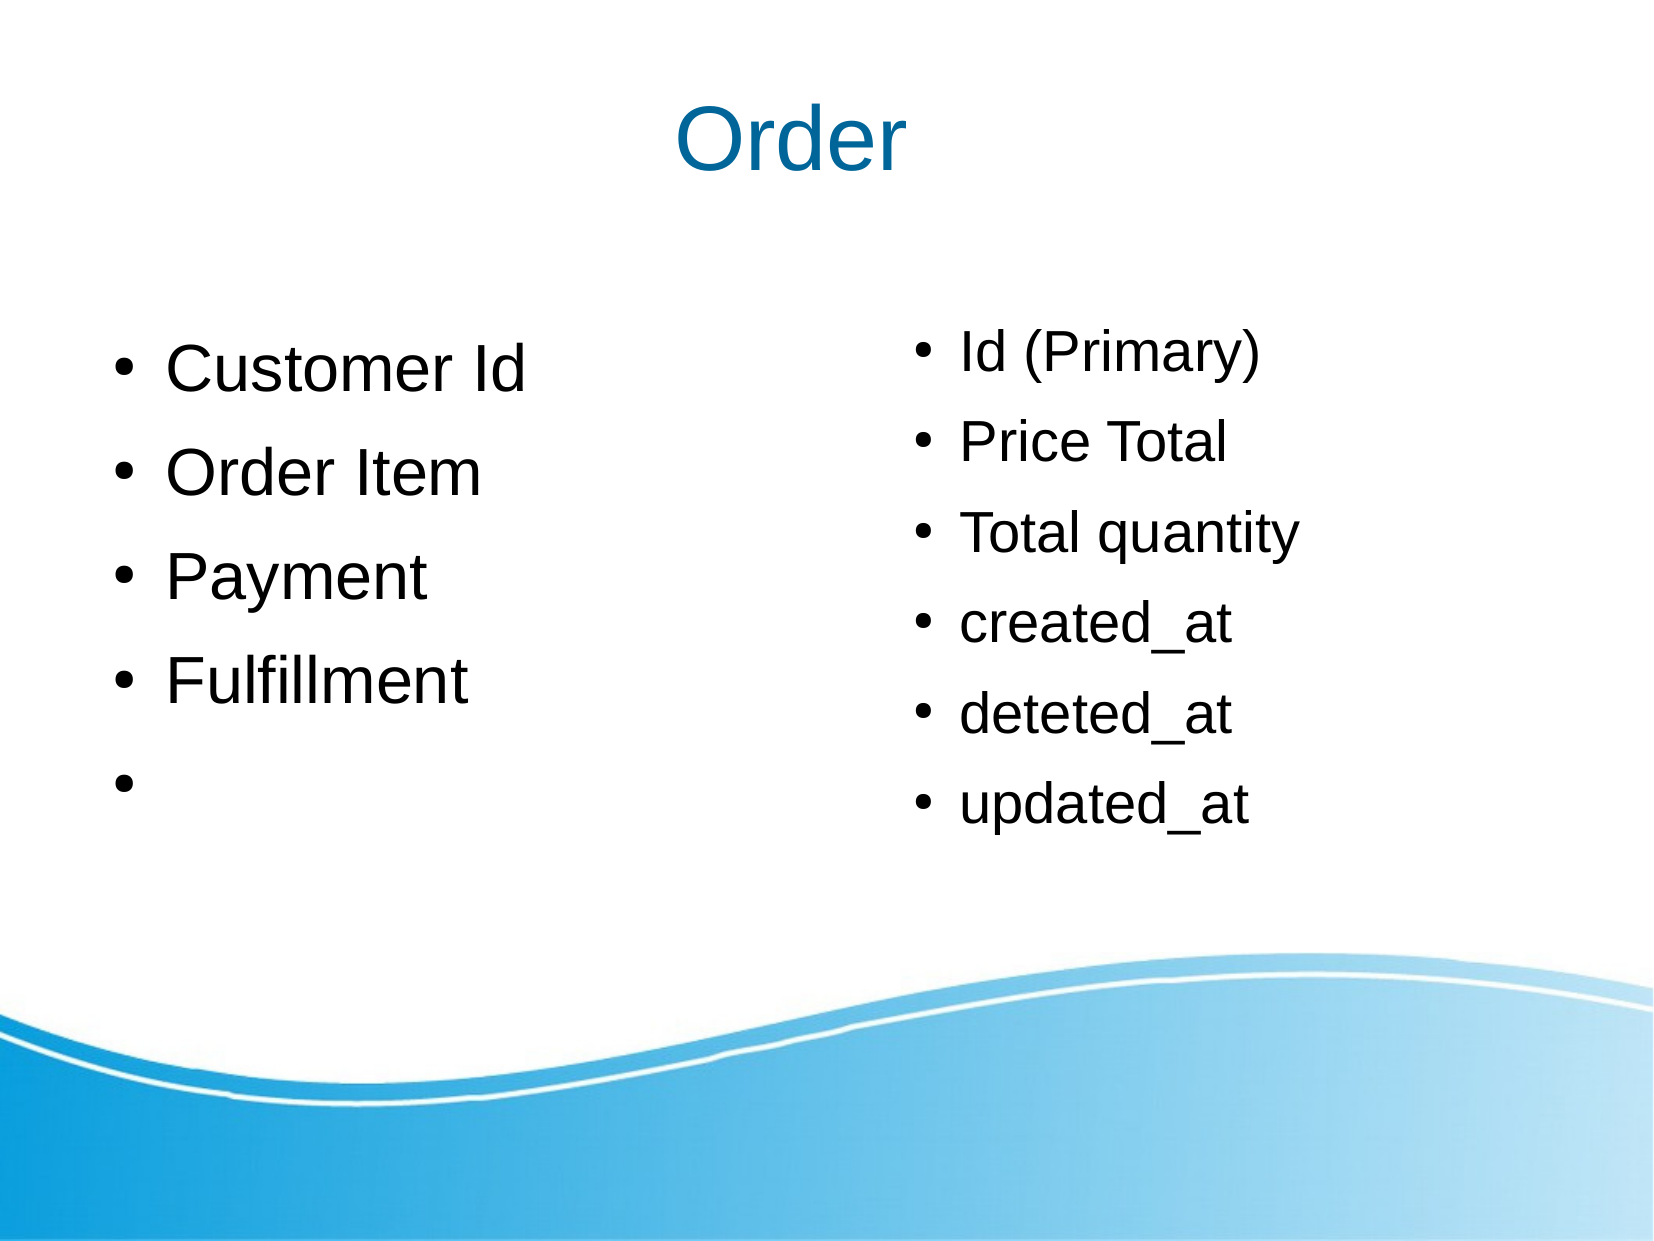

# Order
Id (Primary)
Price Total
Total quantity
created_at
deteted_at
updated_at
Customer Id
Order Item
Payment
Fulfillment